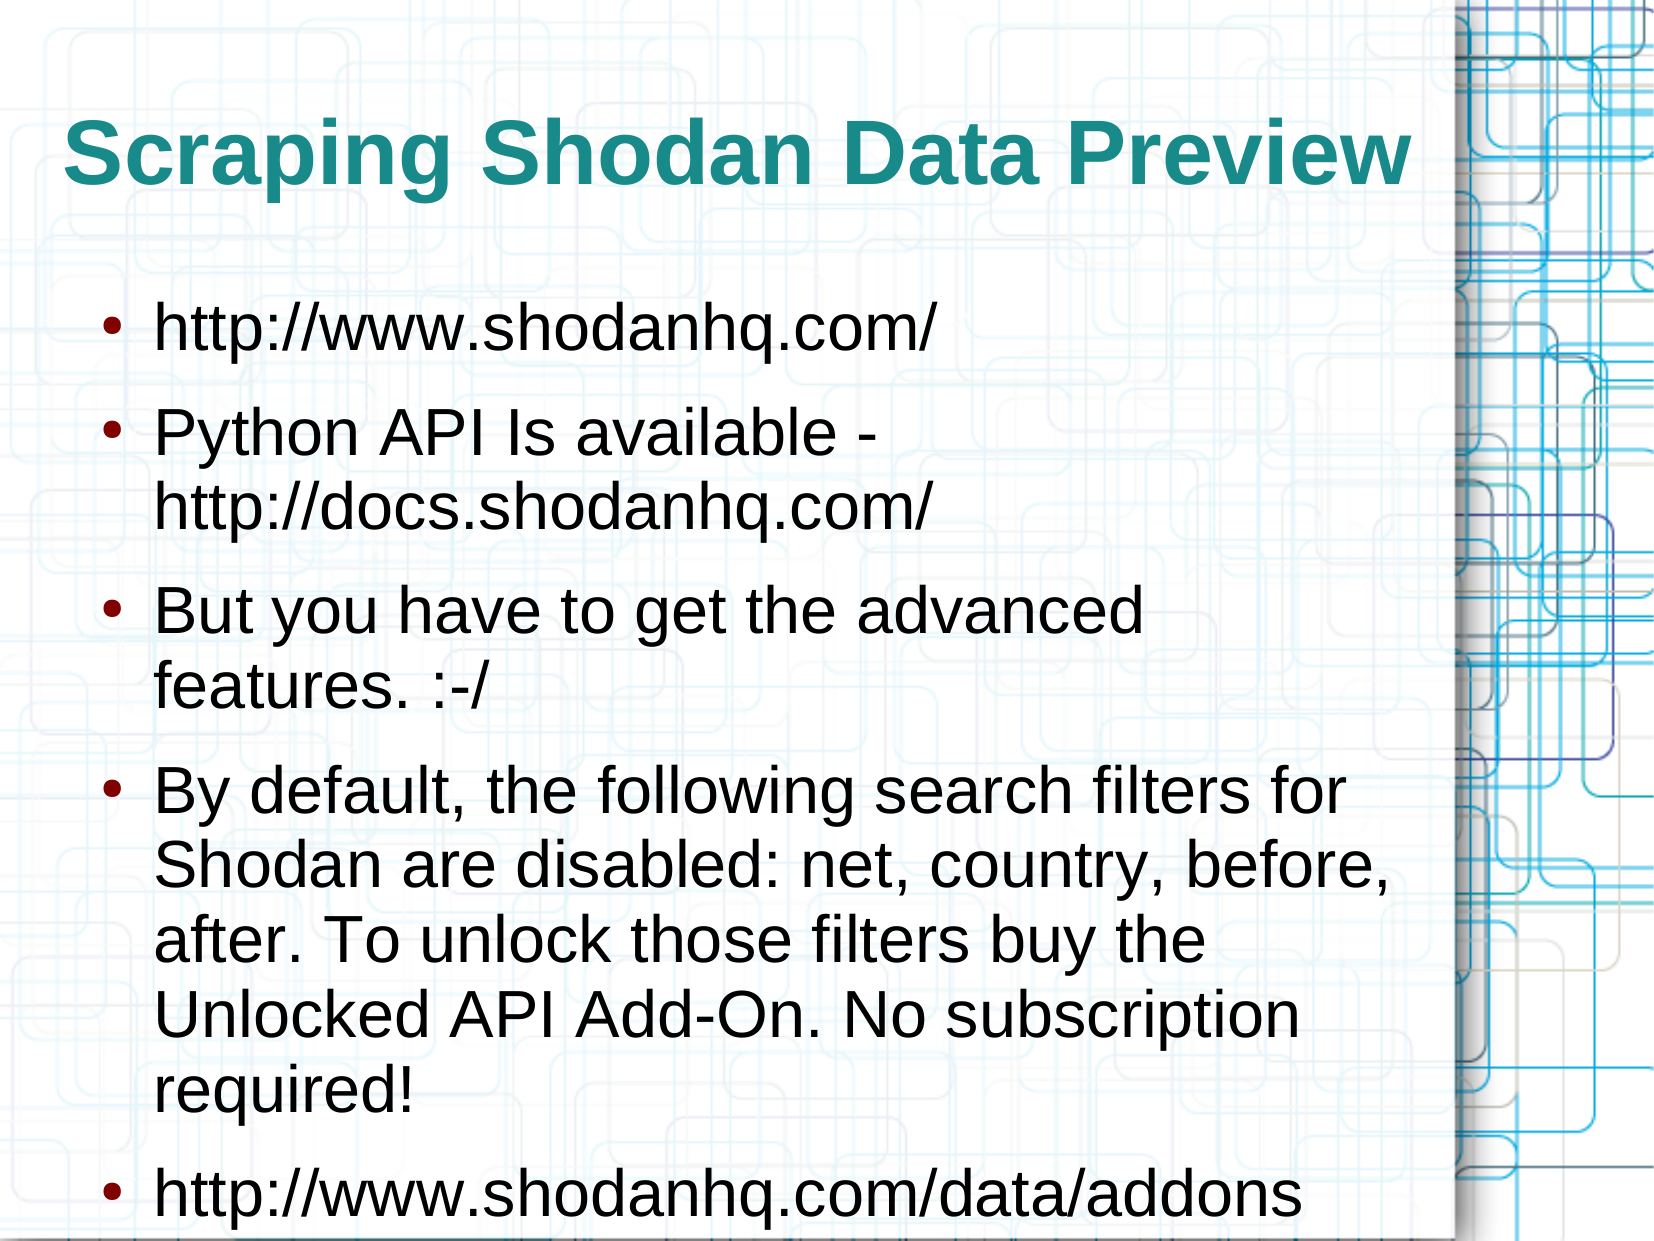

# Scraping Shodan Data Preview
http://www.shodanhq.com/
Python API Is available - http://docs.shodanhq.com/
But you have to get the advanced features. :-/
By default, the following search filters for Shodan are disabled: net, country, before, after. To unlock those filters buy the Unlocked API Add-On. No subscription required!
http://www.shodanhq.com/data/addons